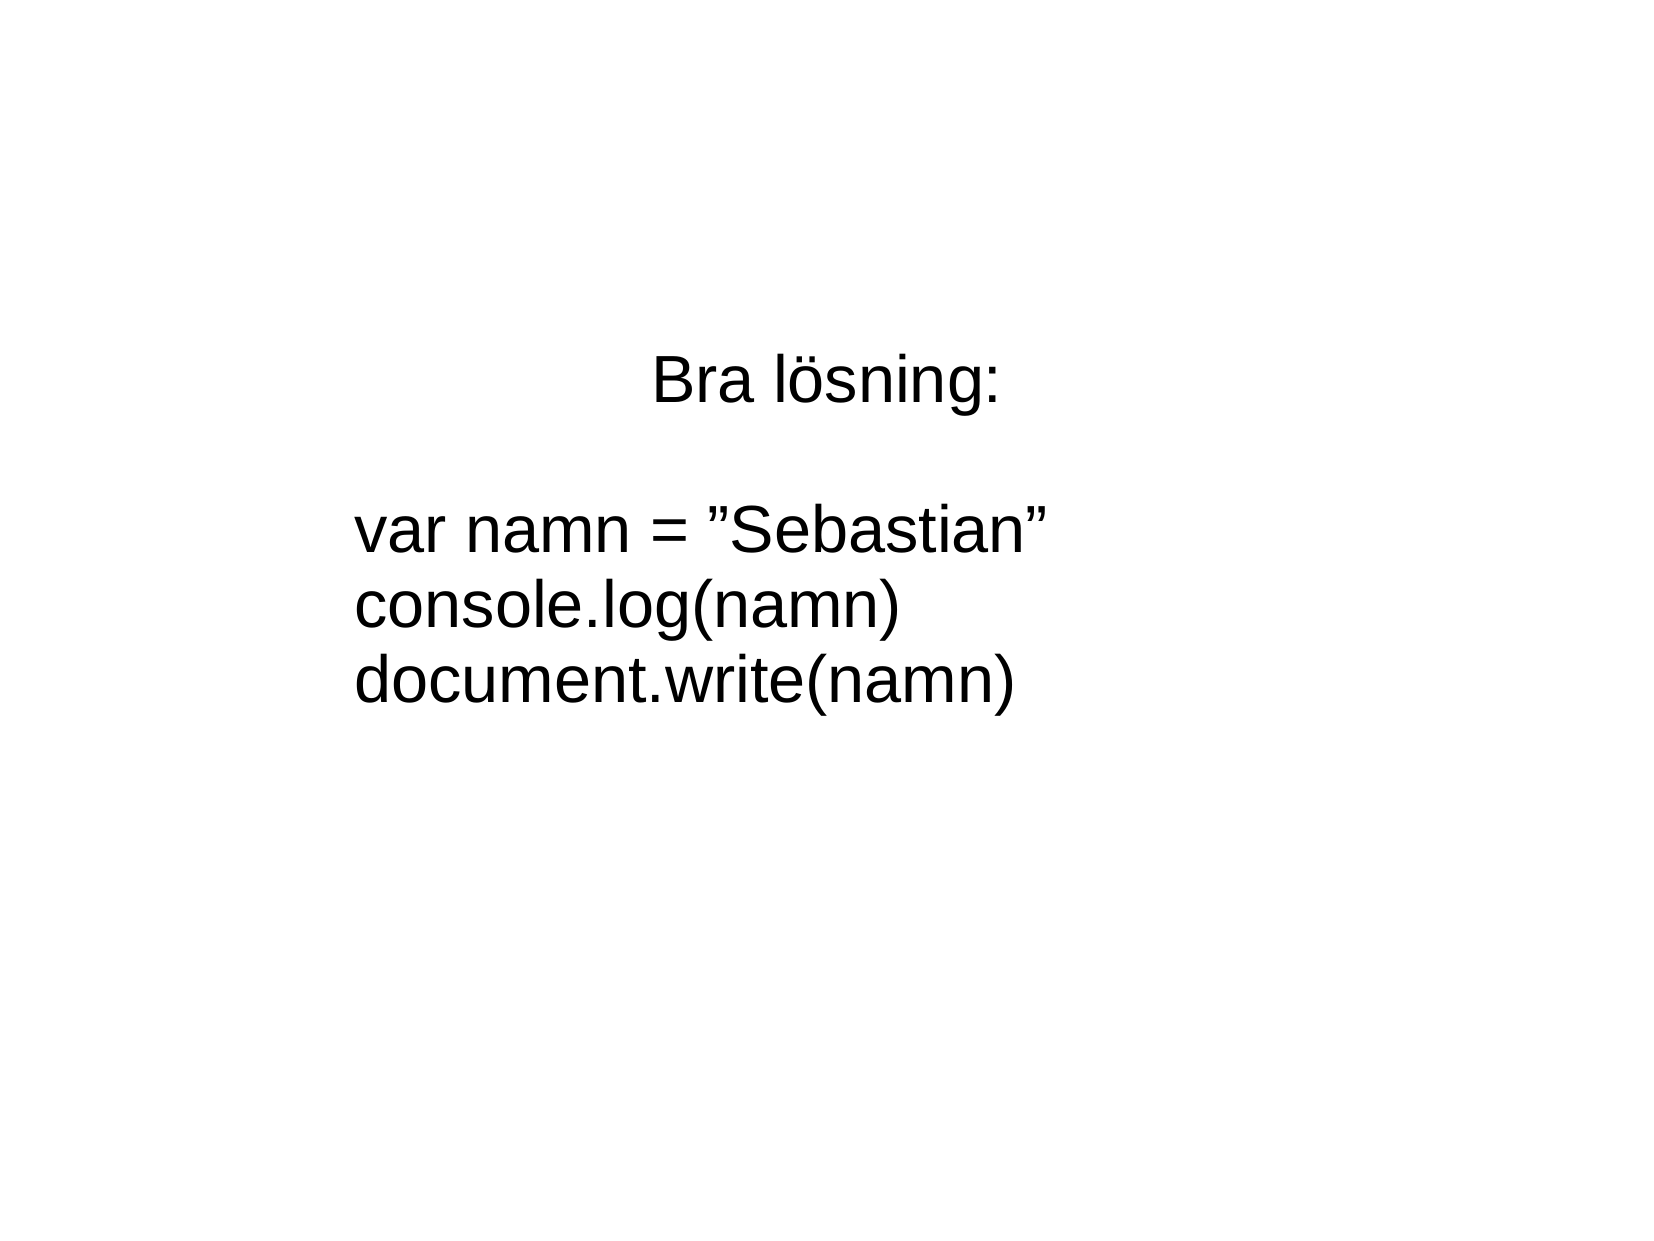

# Bra lösning:
var namn = ”Sebastian”
console.log(namn)
document.write(namn)